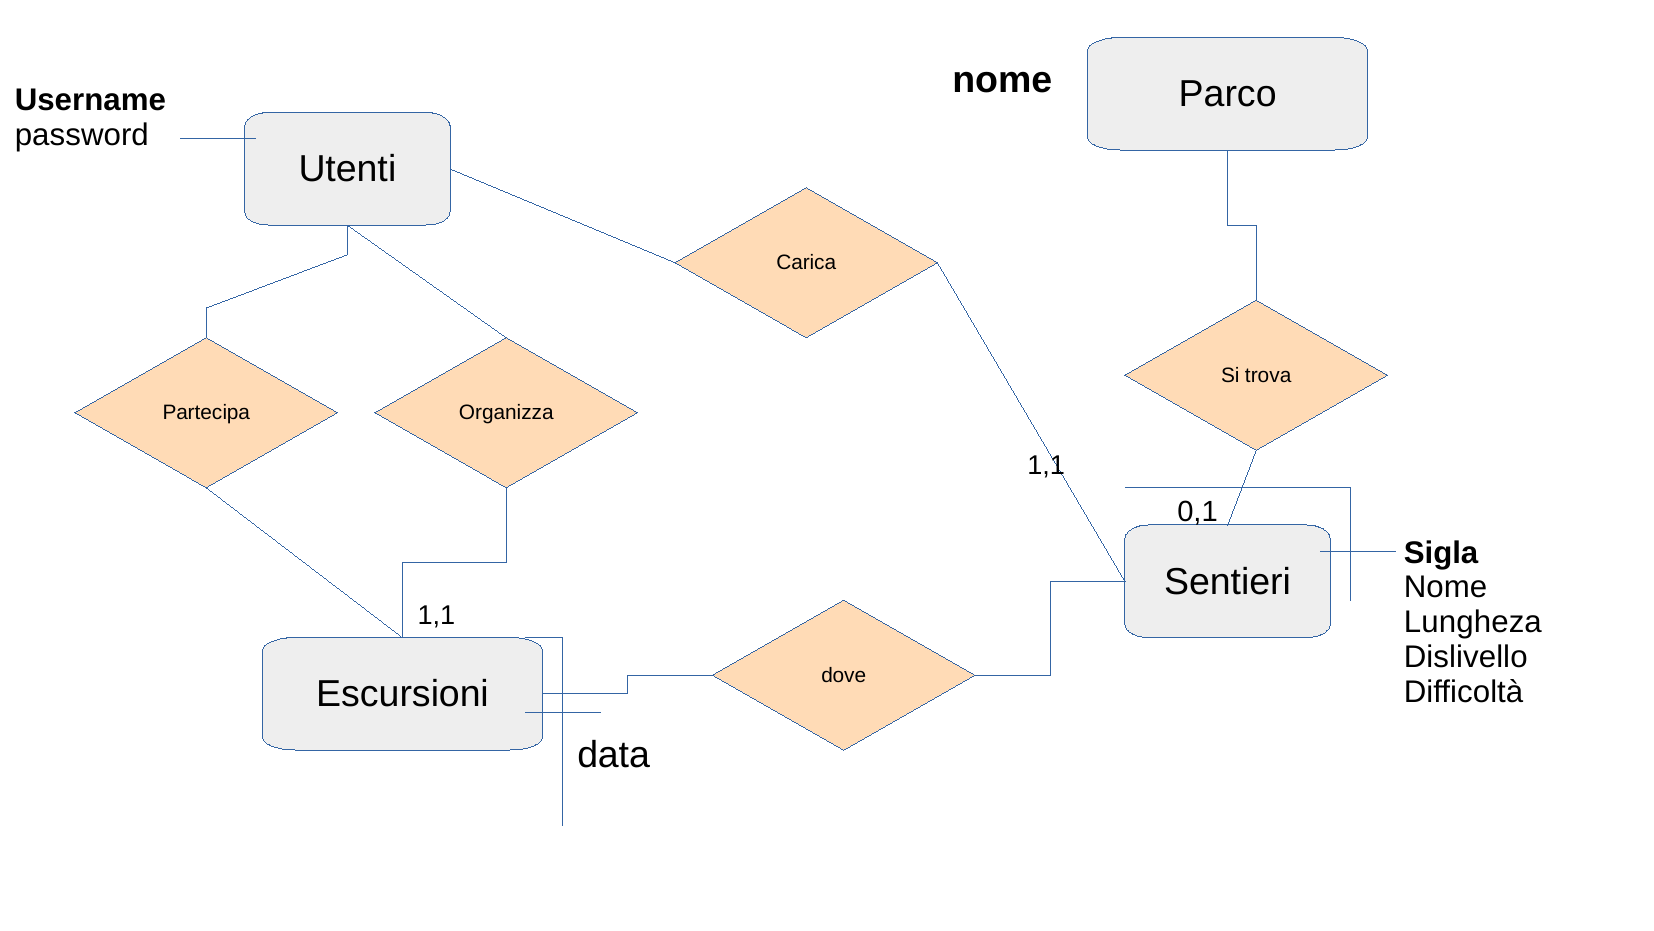

Parco
nome
Username
password
Utenti
Carica
Si trova
Partecipa
Organizza
1,1
0,1
Sentieri
Sigla
Nome
Lungheza
Dislivello
Difficoltà
1,1
dove
Escursioni
data